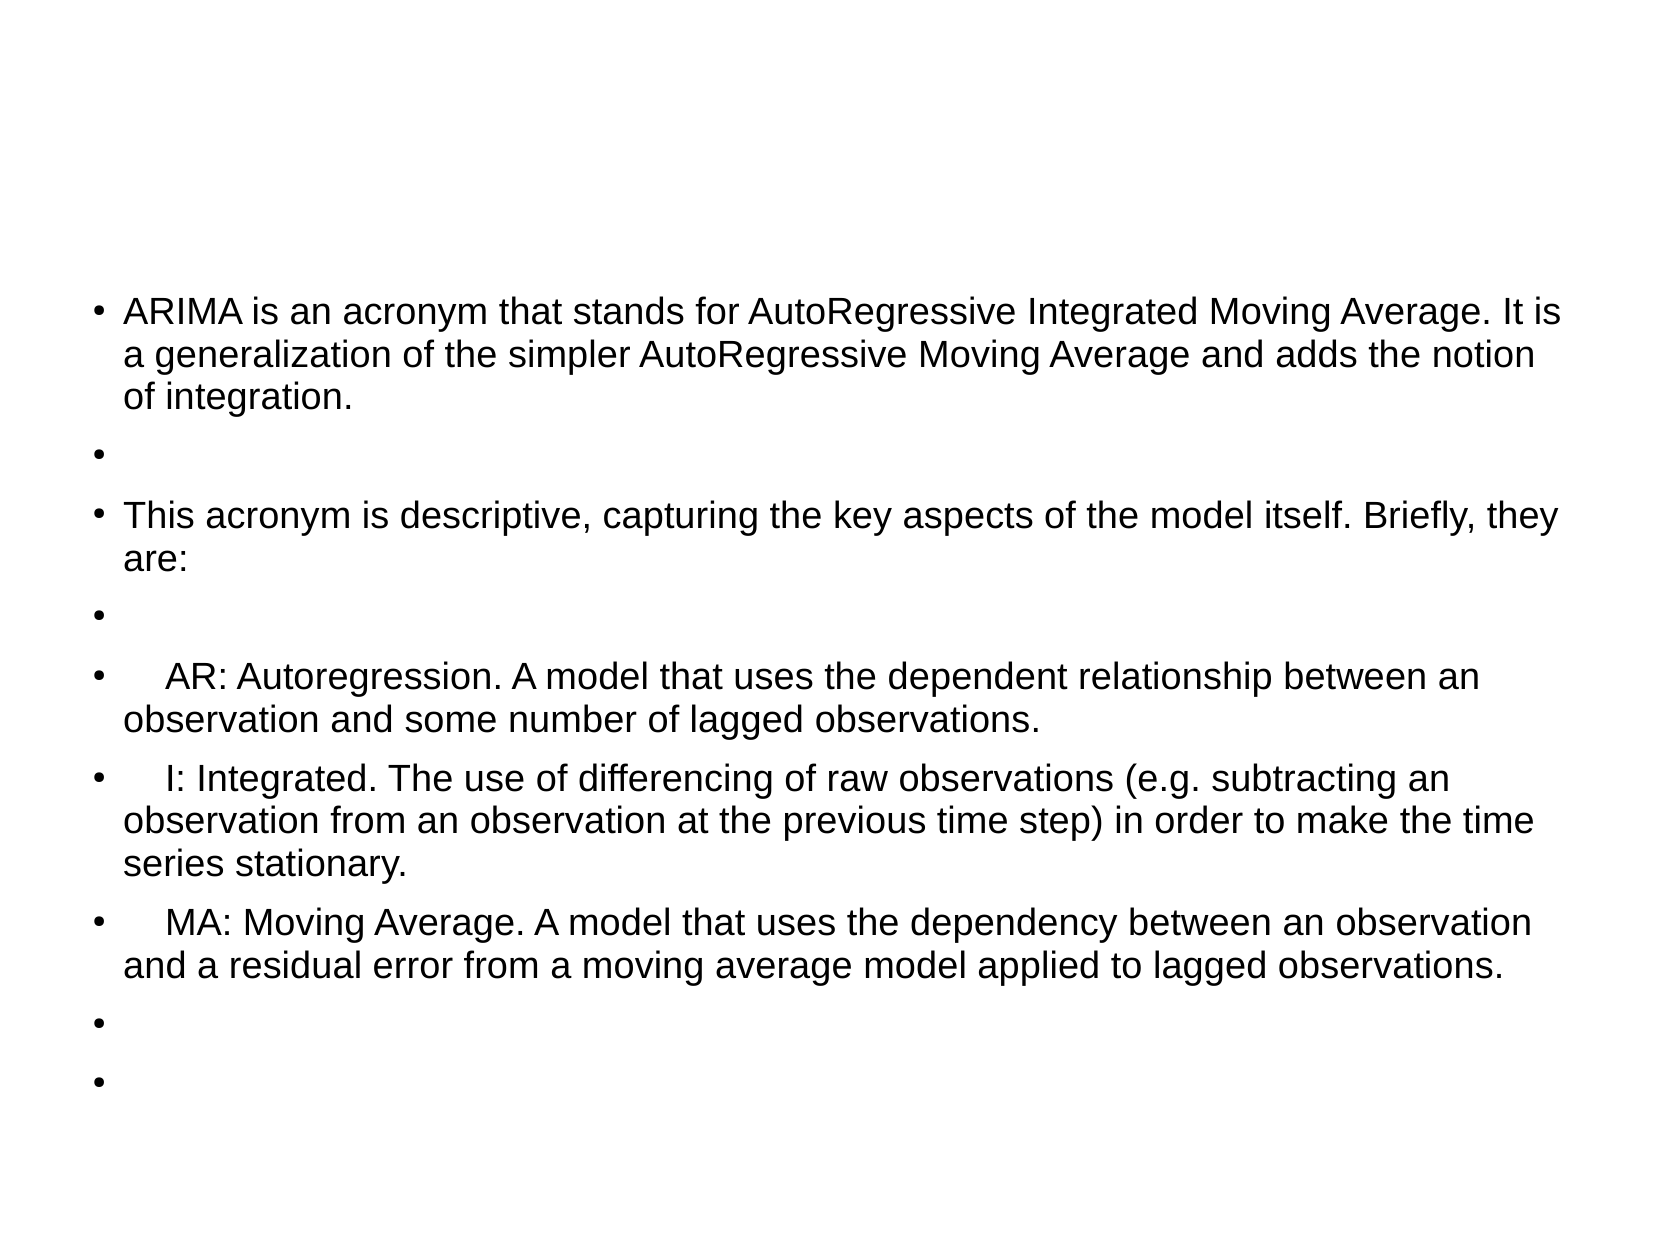

#
ARIMA is an acronym that stands for AutoRegressive Integrated Moving Average. It is a generalization of the simpler AutoRegressive Moving Average and adds the notion of integration.
This acronym is descriptive, capturing the key aspects of the model itself. Briefly, they are:
 AR: Autoregression. A model that uses the dependent relationship between an observation and some number of lagged observations.
 I: Integrated. The use of differencing of raw observations (e.g. subtracting an observation from an observation at the previous time step) in order to make the time series stationary.
 MA: Moving Average. A model that uses the dependency between an observation and a residual error from a moving average model applied to lagged observations.